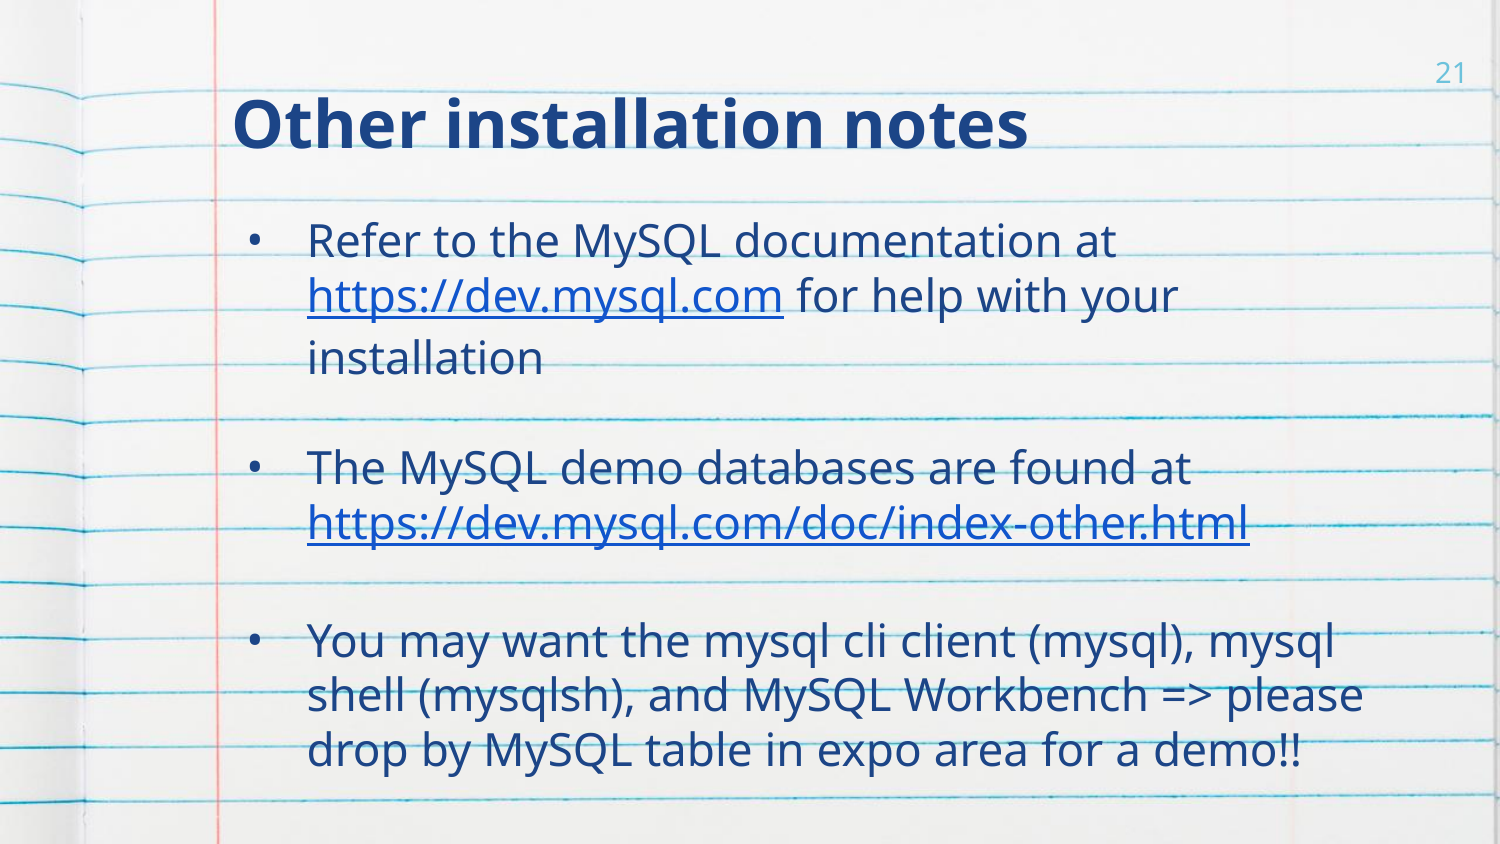

# Other installation notes
Refer to the MySQL documentation at https://dev.mysql.com for help with your installation
The MySQL demo databases are found at https://dev.mysql.com/doc/index-other.html
You may want the mysql cli client (mysql), mysql shell (mysqlsh), and MySQL Workbench => please drop by MySQL table in expo area for a demo!!